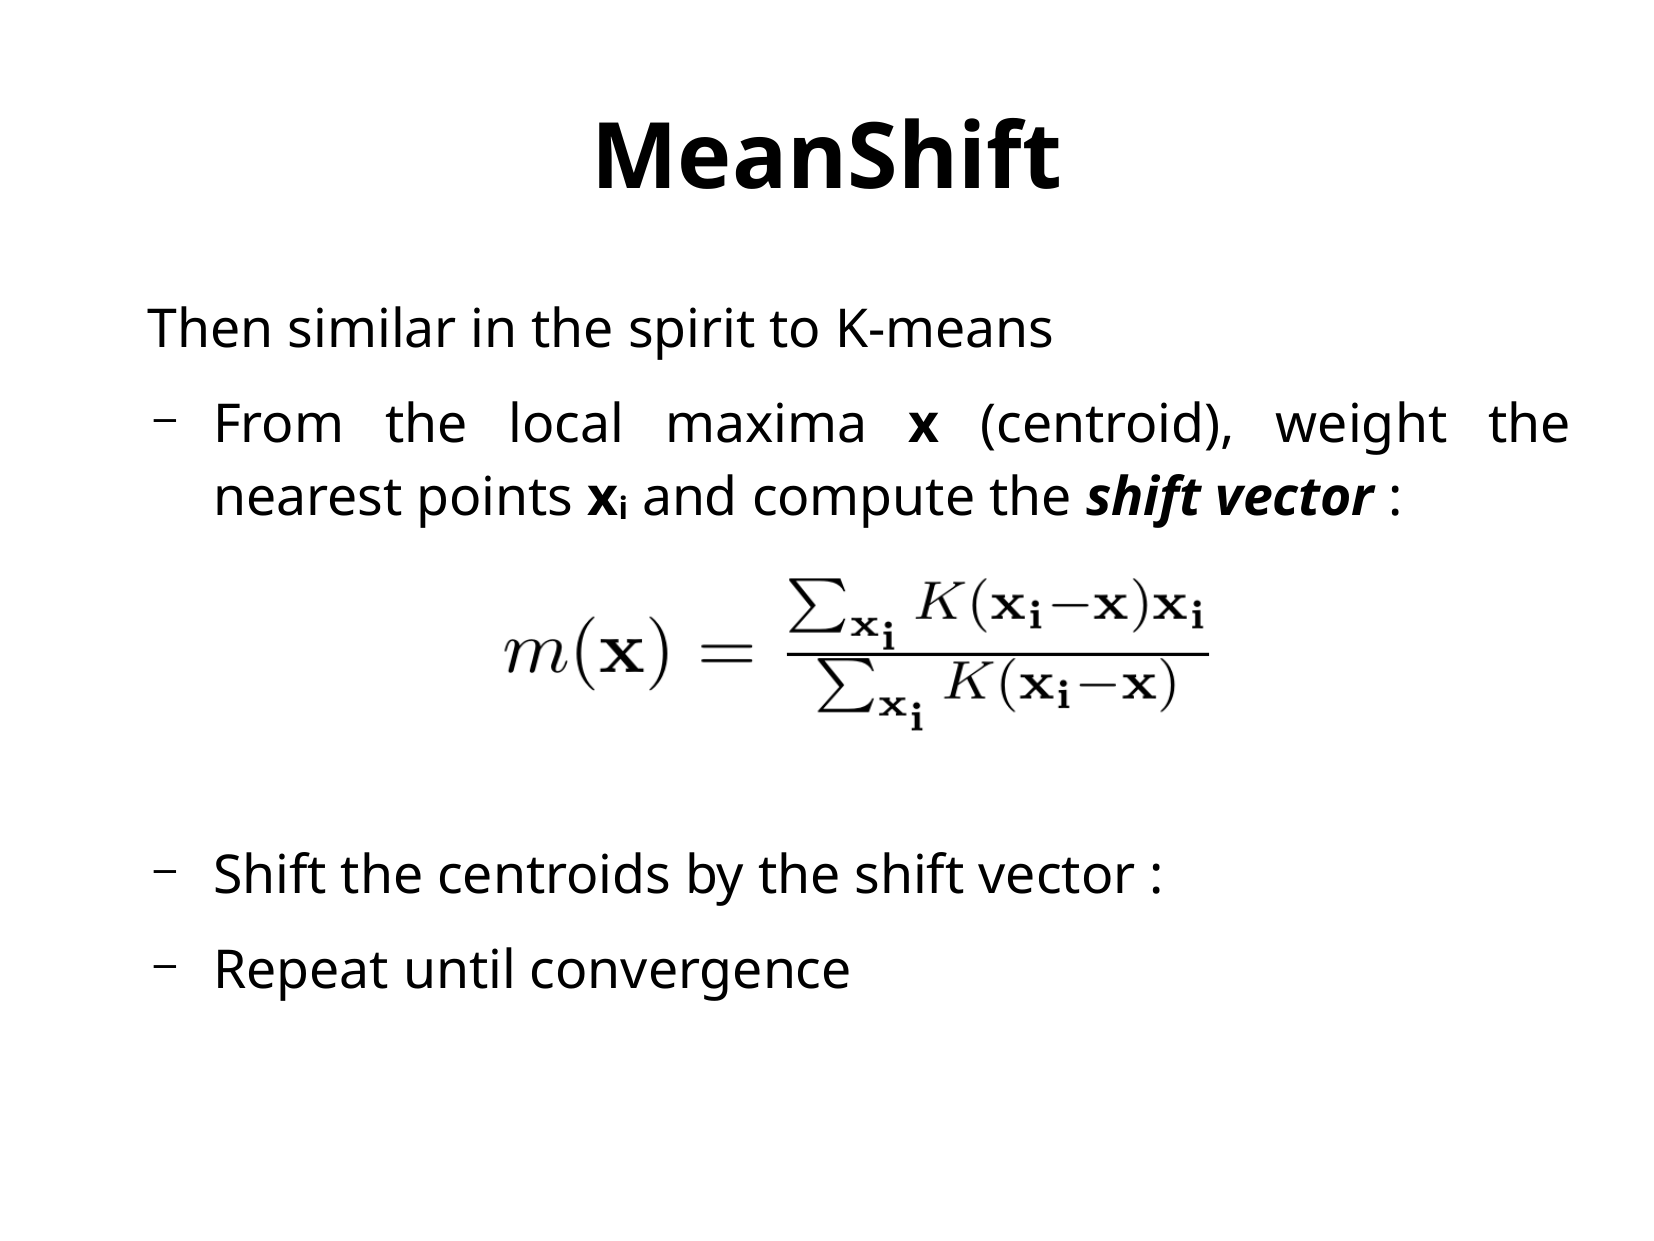

# MeanShift
Then similar in the spirit to K-means
From the local maxima x (centroid), weight the nearest points xi and compute the shift vector :
Shift the centroids by the shift vector :
Repeat until convergence